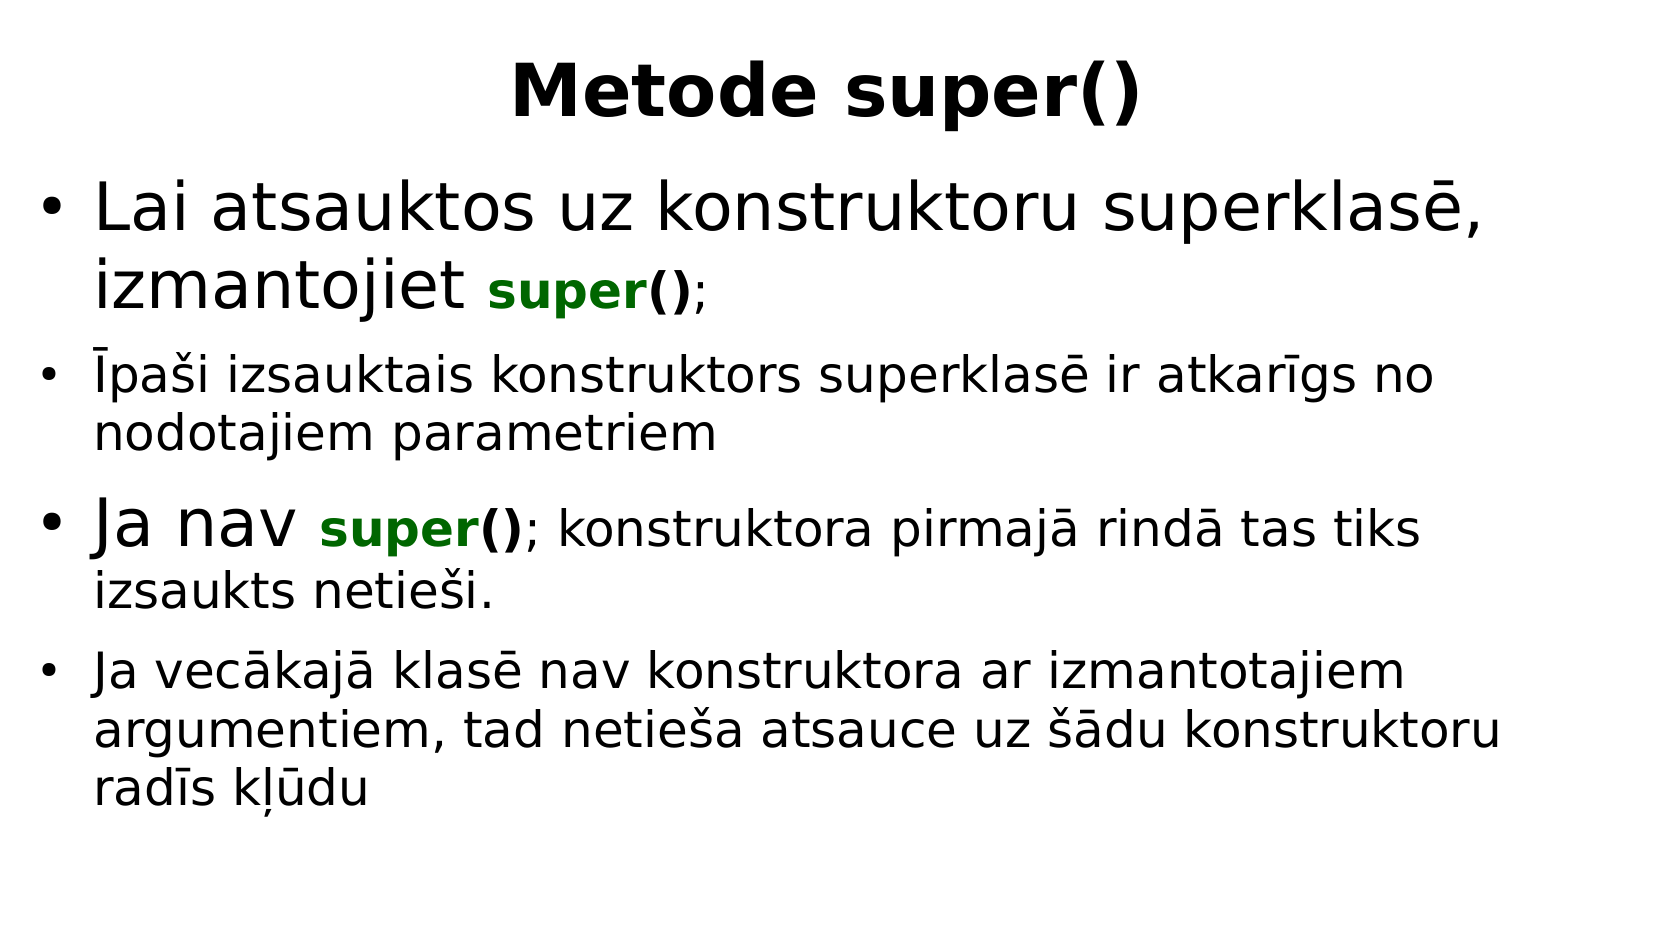

# Metode super()
Lai atsauktos uz konstruktoru superklasē, izmantojiet super();
Īpaši izsauktais konstruktors superklasē ir atkarīgs no nodotajiem parametriem
Ja nav super(); konstruktora pirmajā rindā tas tiks izsaukts netieši.
Ja vecākajā klasē nav konstruktora ar izmantotajiem argumentiem, tad netieša atsauce uz šādu konstruktoru radīs kļūdu